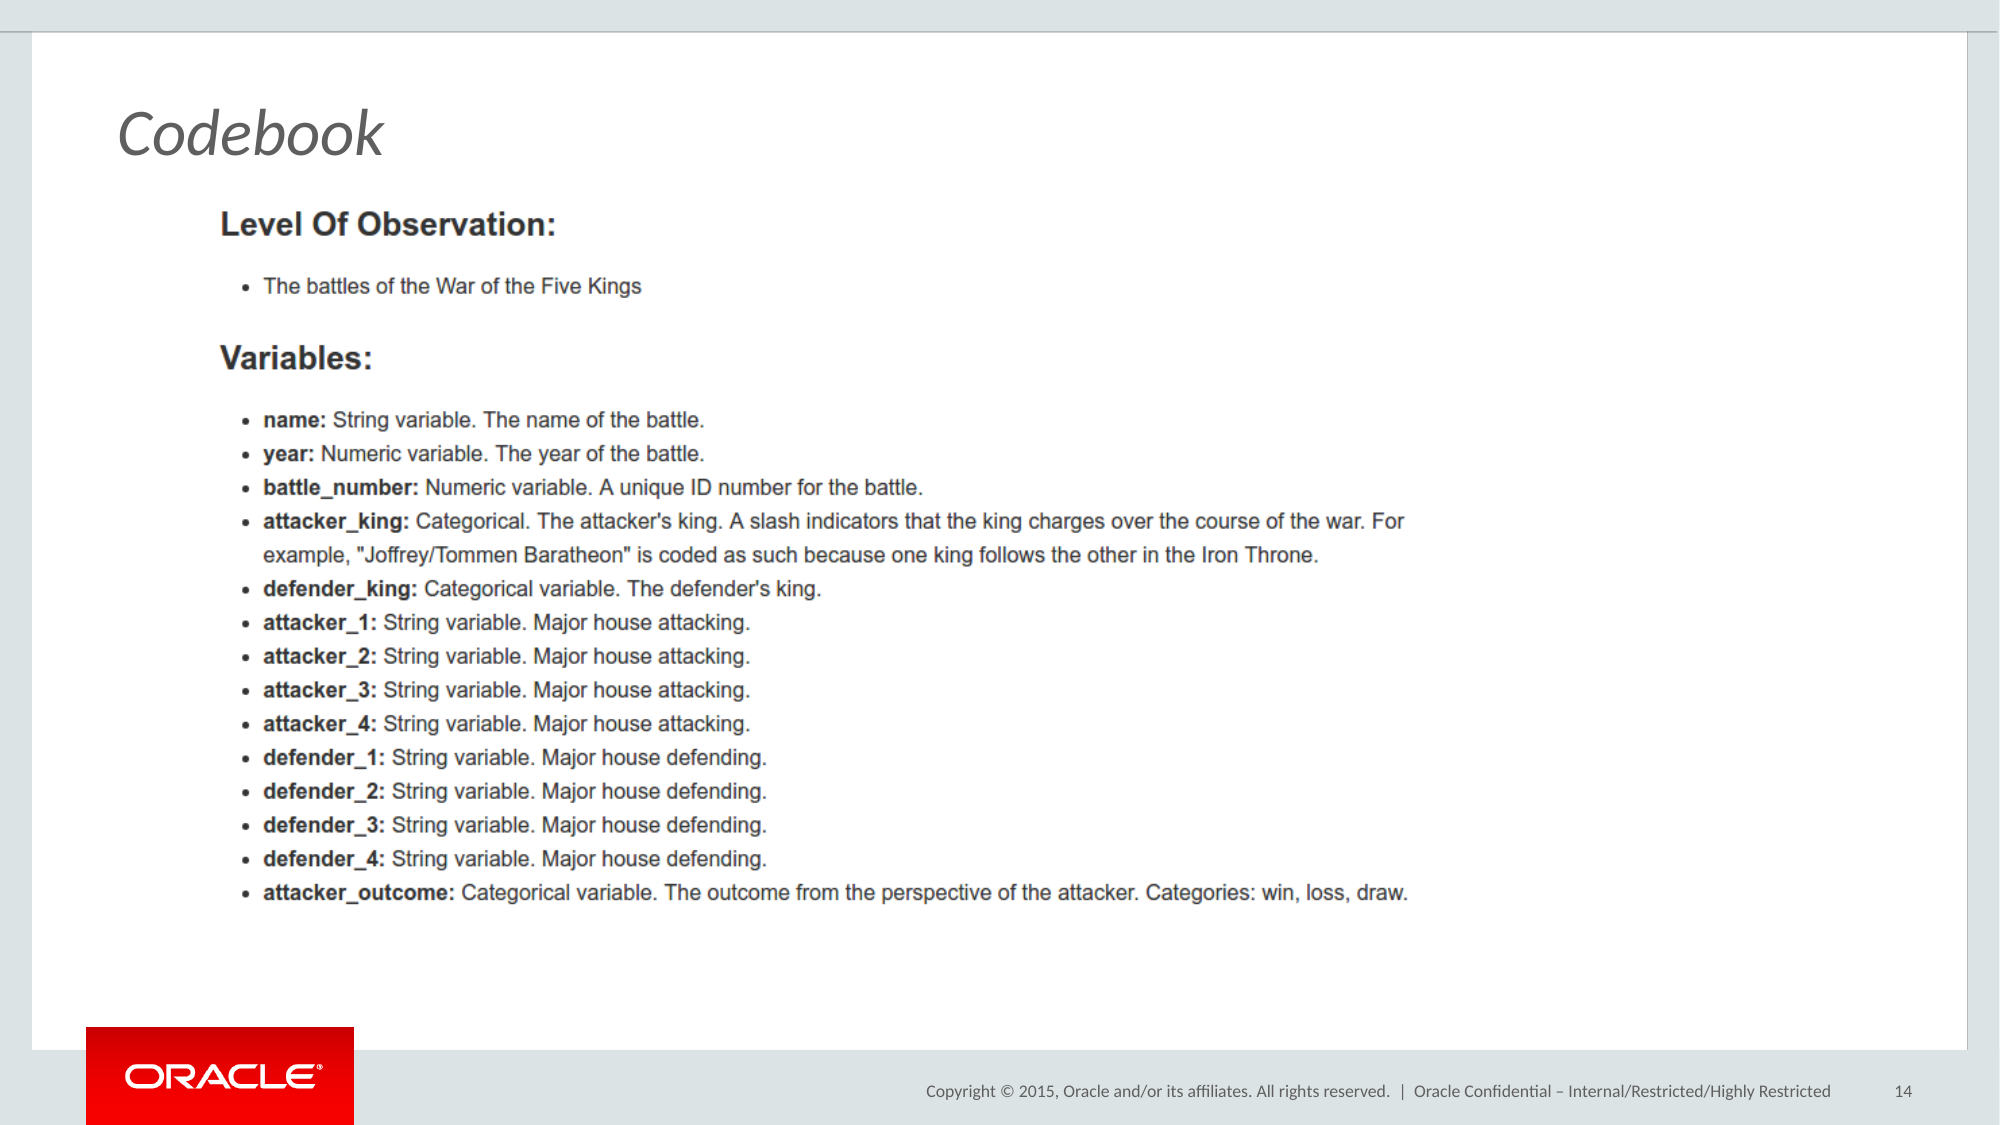

# Codebook
Oracle Confidential – Internal/Restricted/Highly Restricted